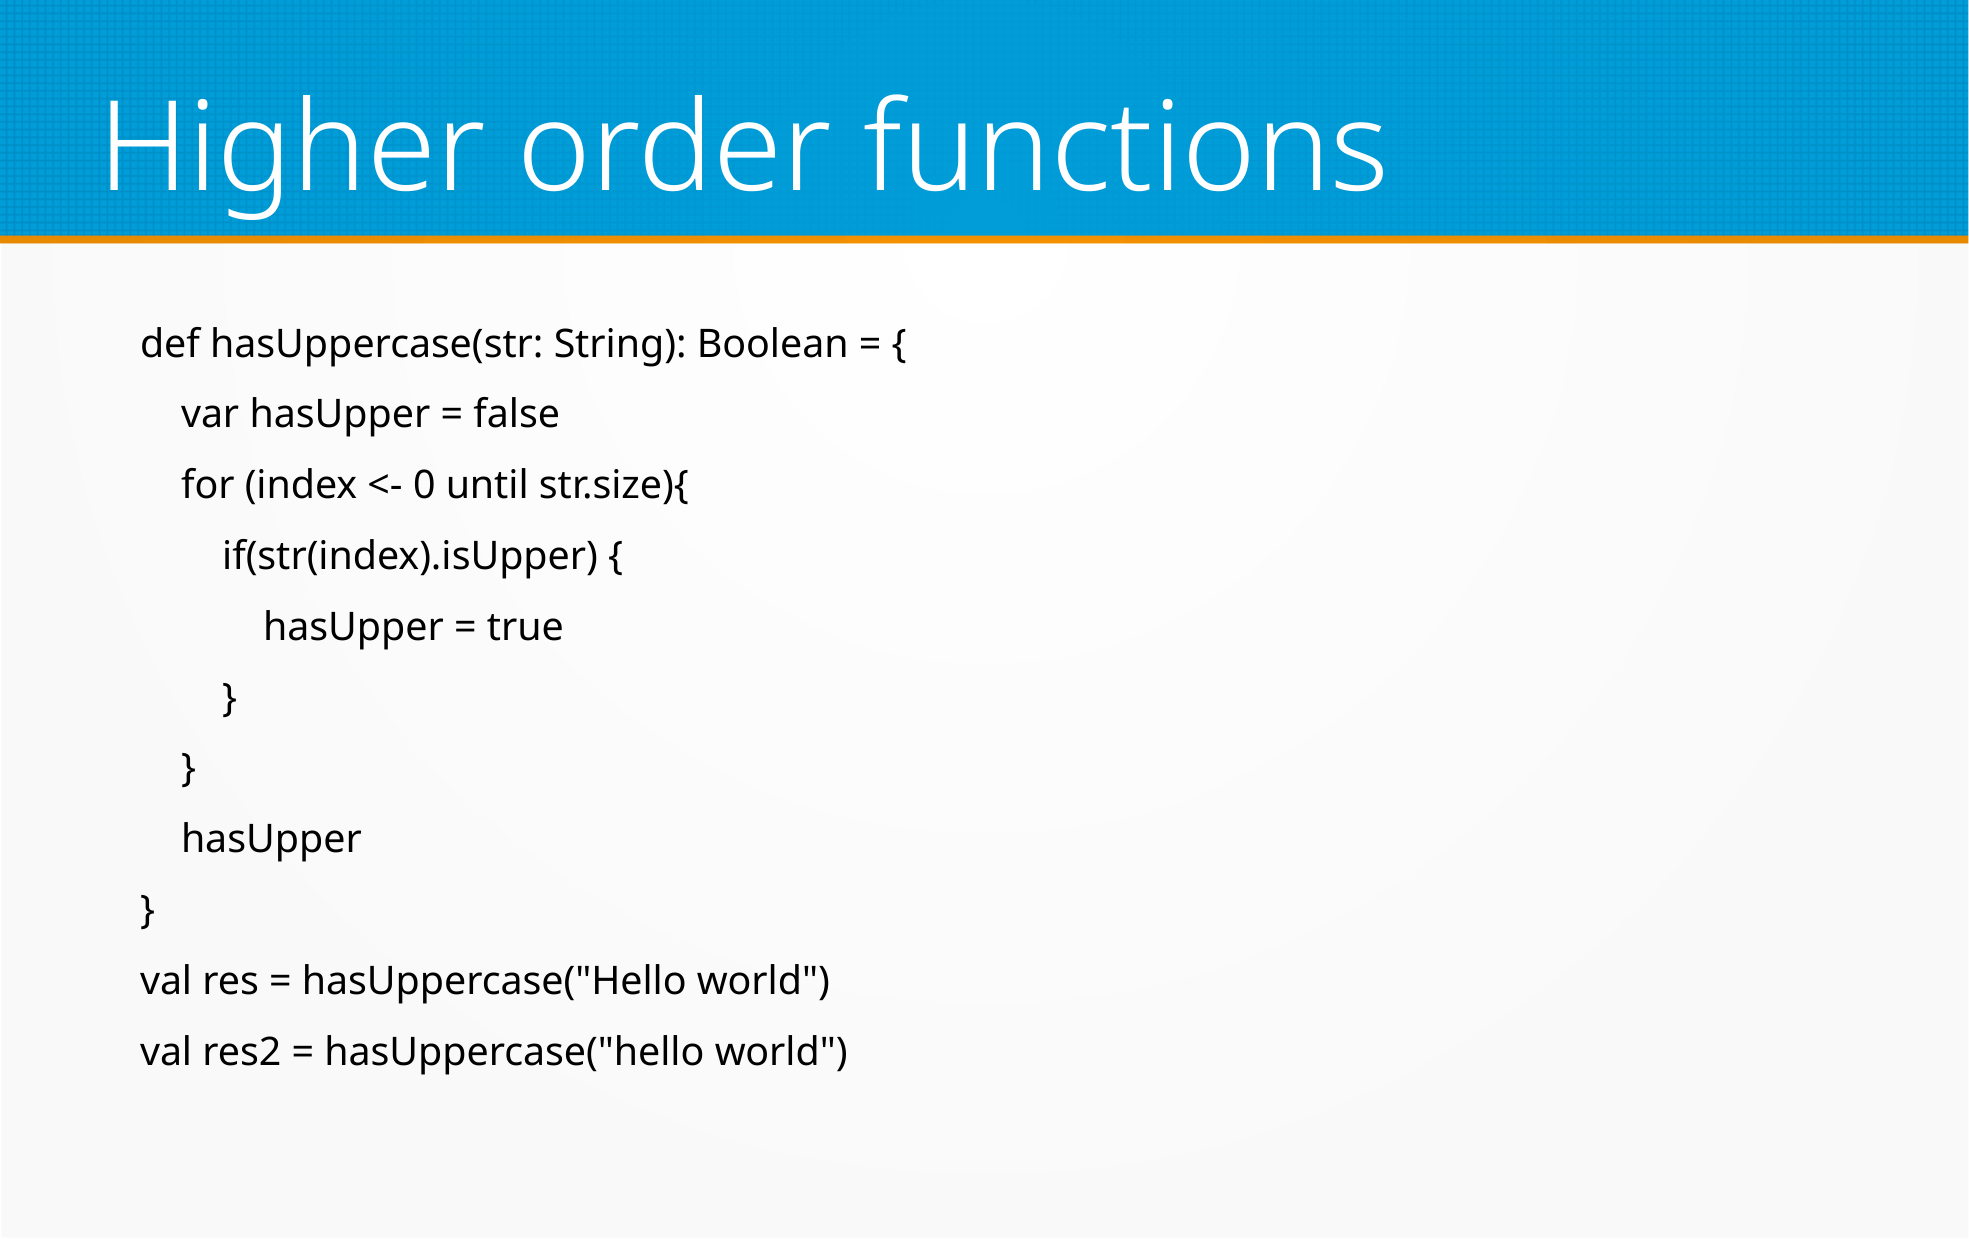

# Higher order functions
def hasUppercase(str: String): Boolean = {
 var hasUpper = false
 for (index <- 0 until str.size){
 if(str(index).isUpper) {
 hasUpper = true
 }
 }
 hasUpper
}
val res = hasUppercase("Hello world")
val res2 = hasUppercase("hello world")